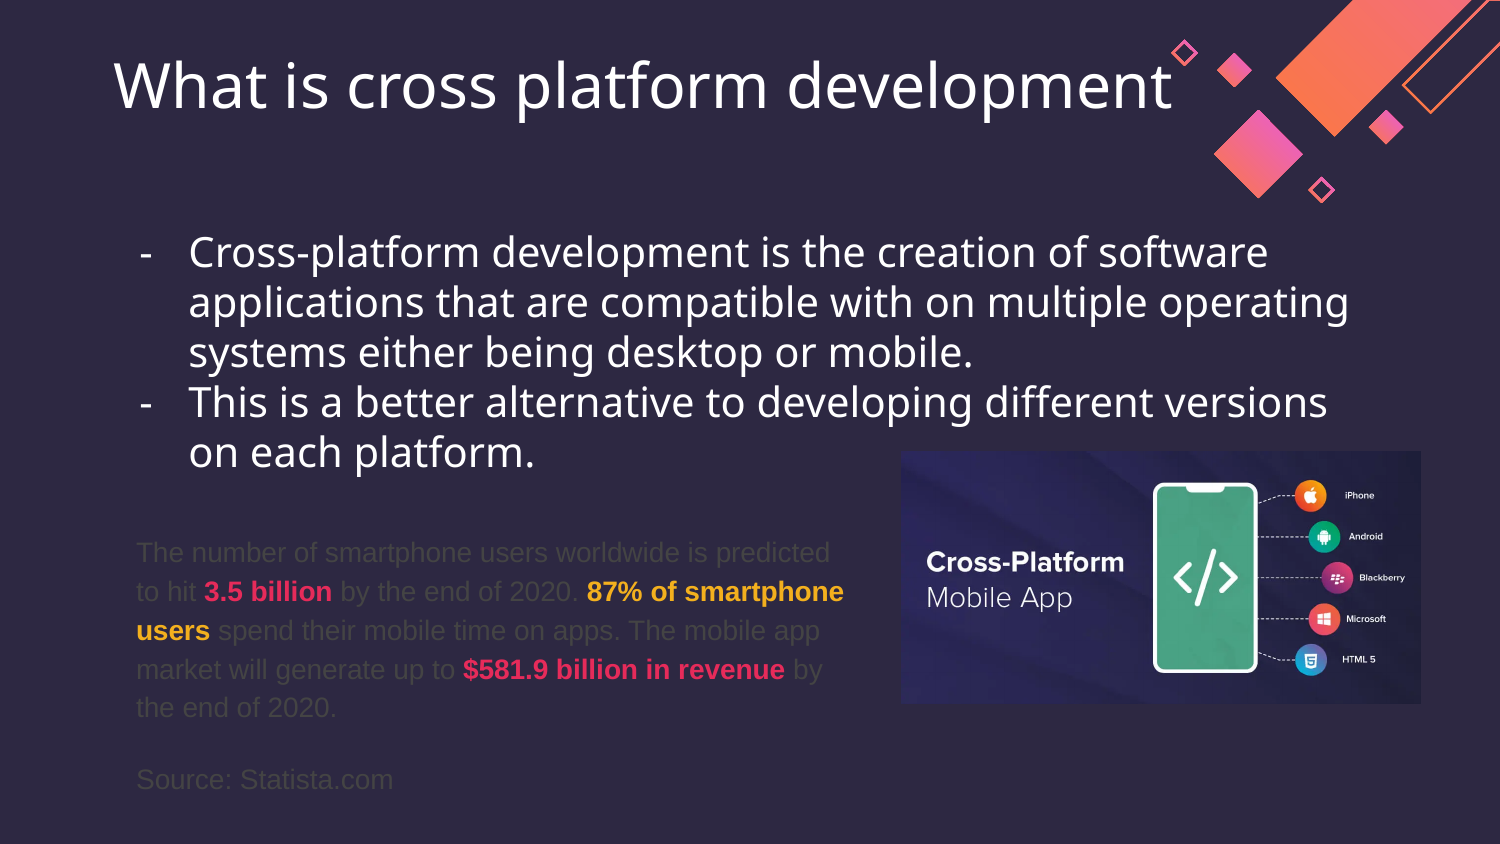

# What is cross platform development
Cross-platform development is the creation of software applications that are compatible with on multiple operating systems either being desktop or mobile.
This is a better alternative to developing different versions on each platform.
The number of smartphone users worldwide is predicted to hit 3.5 billion by the end of 2020. 87% of smartphone users spend their mobile time on apps. The mobile app market will generate up to $581.9 billion in revenue by the end of 2020.
Source: Statista.com